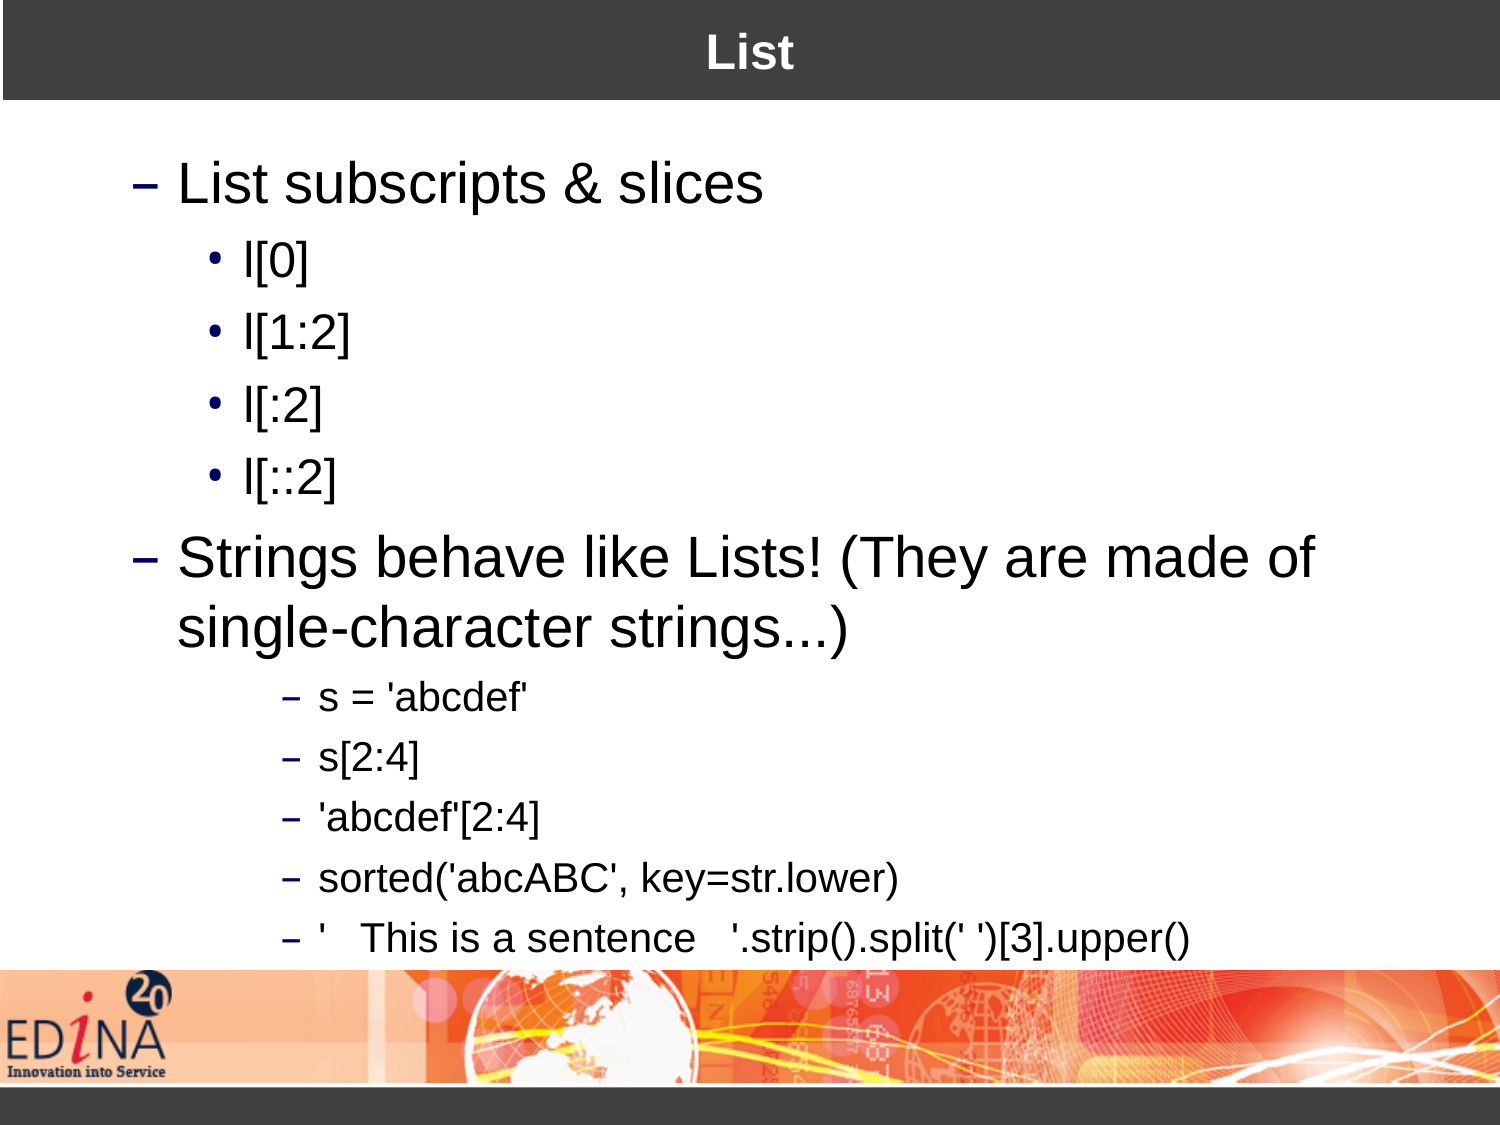

# List
List subscripts & slices
l[0]
l[1:2]
l[:2]
l[::2]
Strings behave like Lists! (They are made of single-character strings...)
s = 'abcdef'
s[2:4]
'abcdef'[2:4]
sorted('abcABC', key=str.lower)
' This is a sentence '.strip().split(' ')[3].upper()